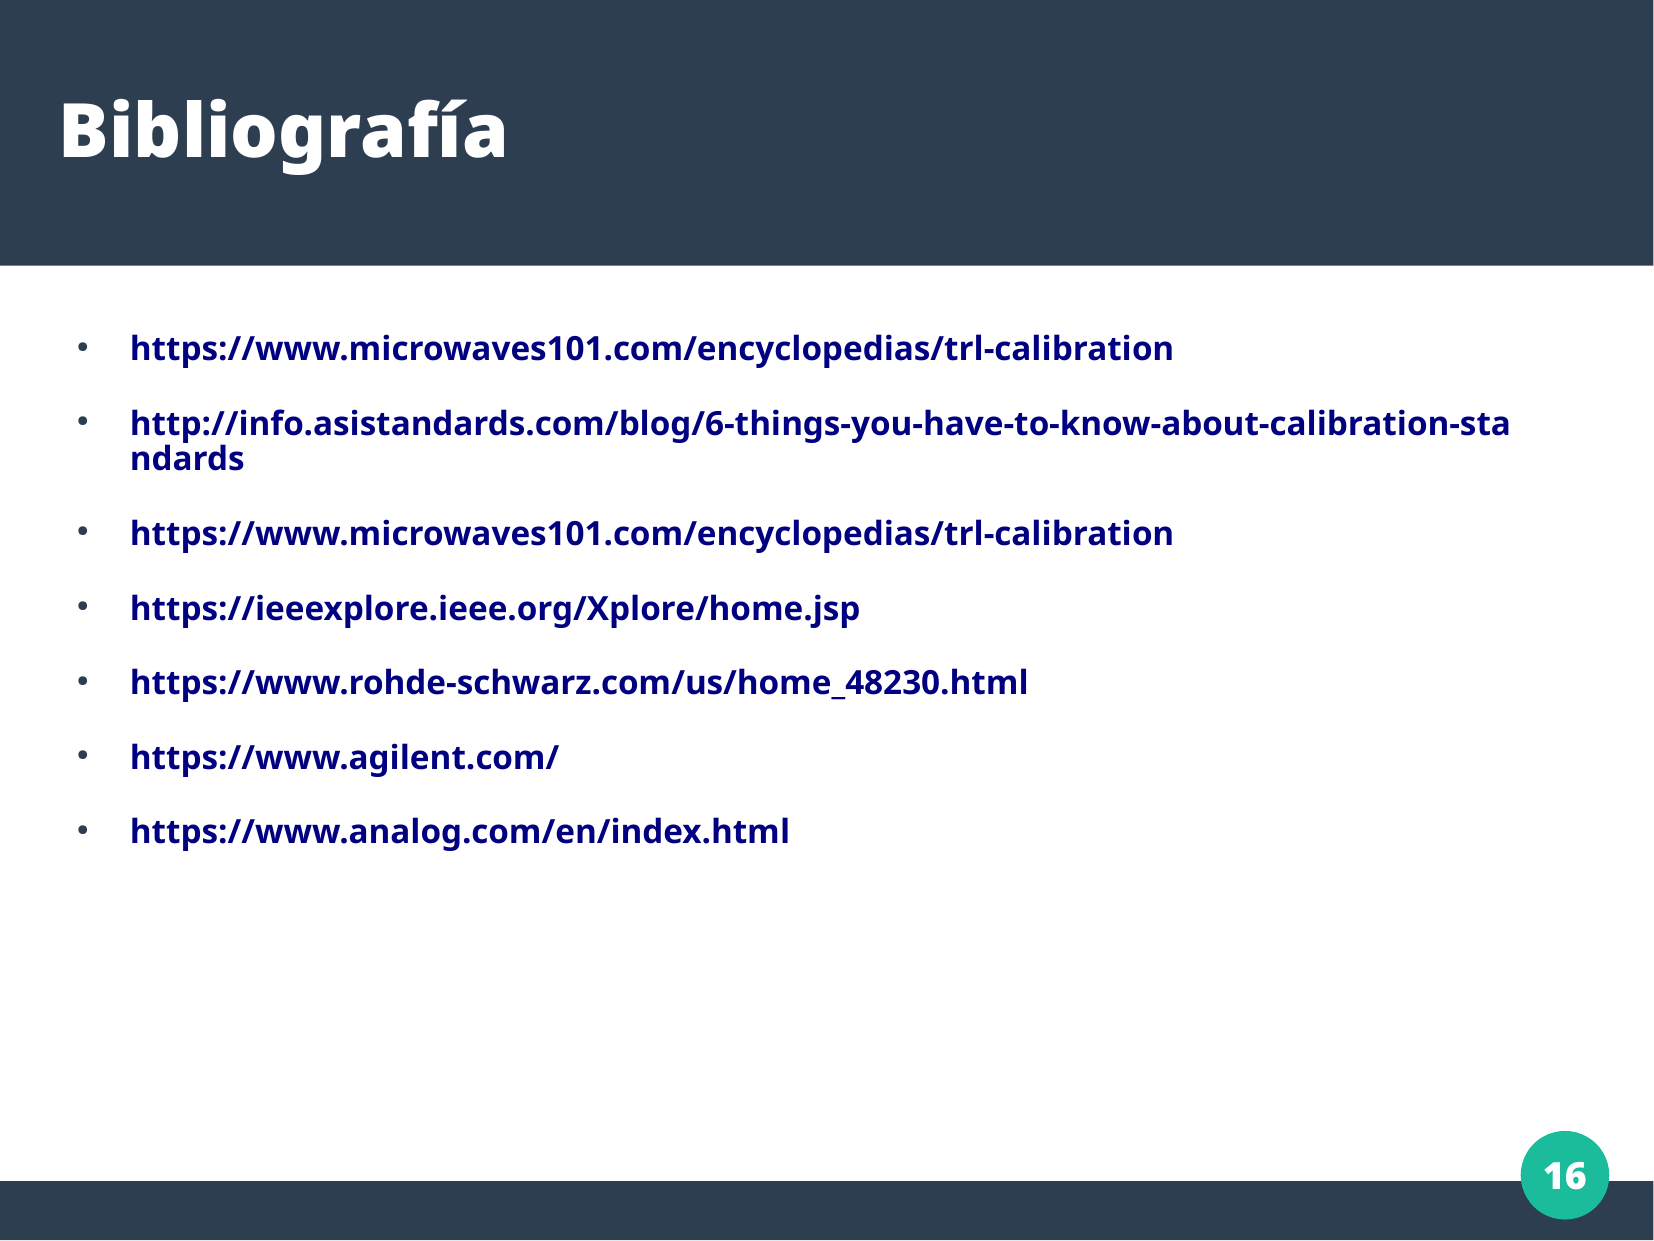

# Bibliografía
https://www.microwaves101.com/encyclopedias/trl-calibration
http://info.asistandards.com/blog/6-things-you-have-to-know-about-calibration-standards
https://www.microwaves101.com/encyclopedias/trl-calibration
https://ieeexplore.ieee.org/Xplore/home.jsp
https://www.rohde-schwarz.com/us/home_48230.html
https://www.agilent.com/
https://www.analog.com/en/index.html
16